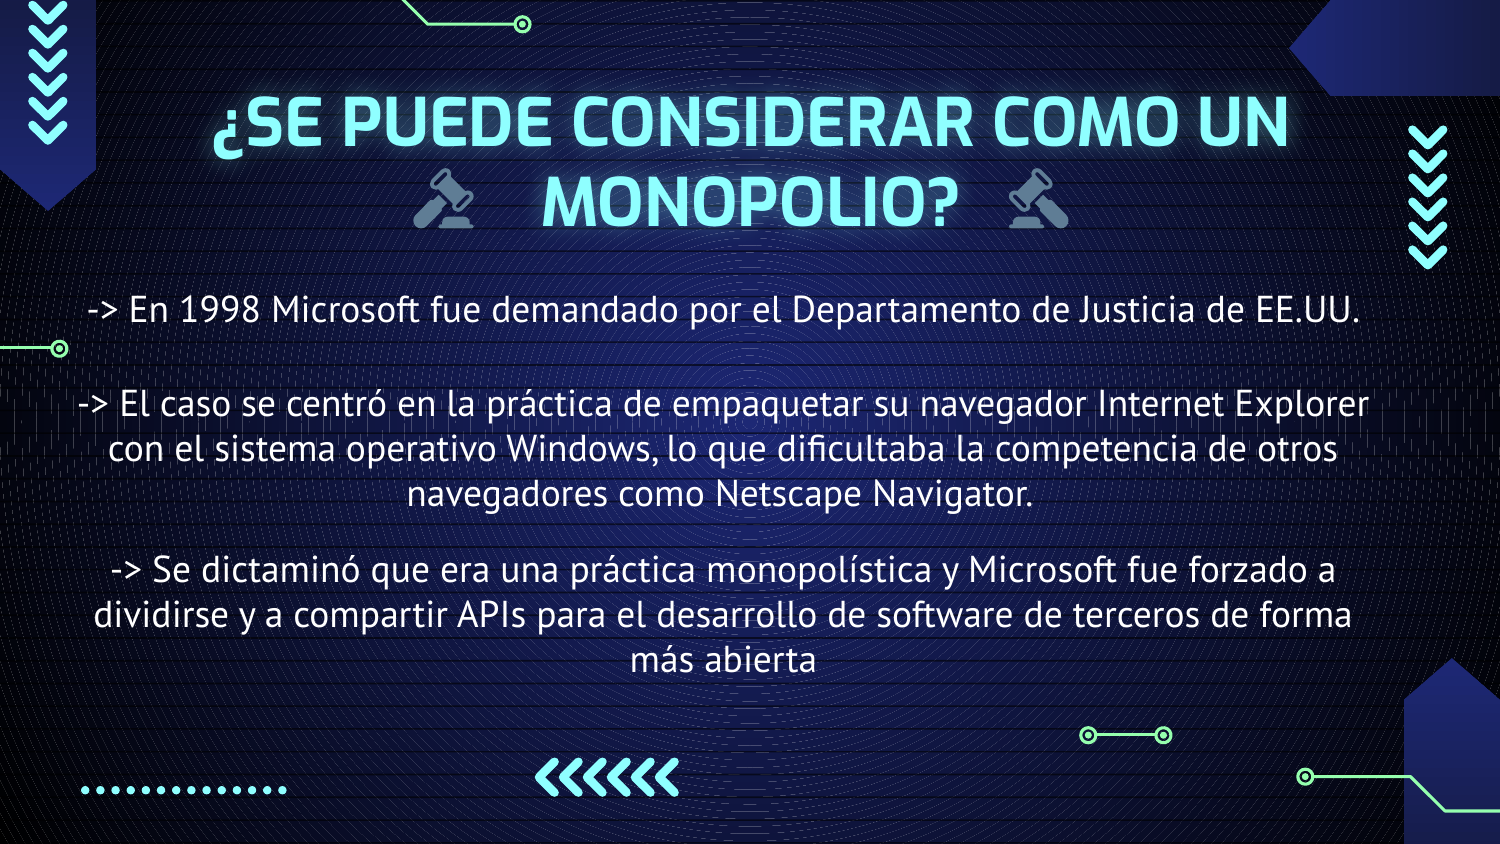

# ¿SE PUEDE CONSIDERAR COMO UN MONOPOLIO?
-> En 1998 Microsoft fue demandado por el Departamento de Justicia de EE.UU.
-> El caso se centró en la práctica de empaquetar su navegador Internet Explorer con el sistema operativo Windows, lo que dificultaba la competencia de otros navegadores como Netscape Navigator.
-> Se dictaminó que era una práctica monopolística y Microsoft fue forzado a dividirse y a compartir APIs para el desarrollo de software de terceros de forma más abierta